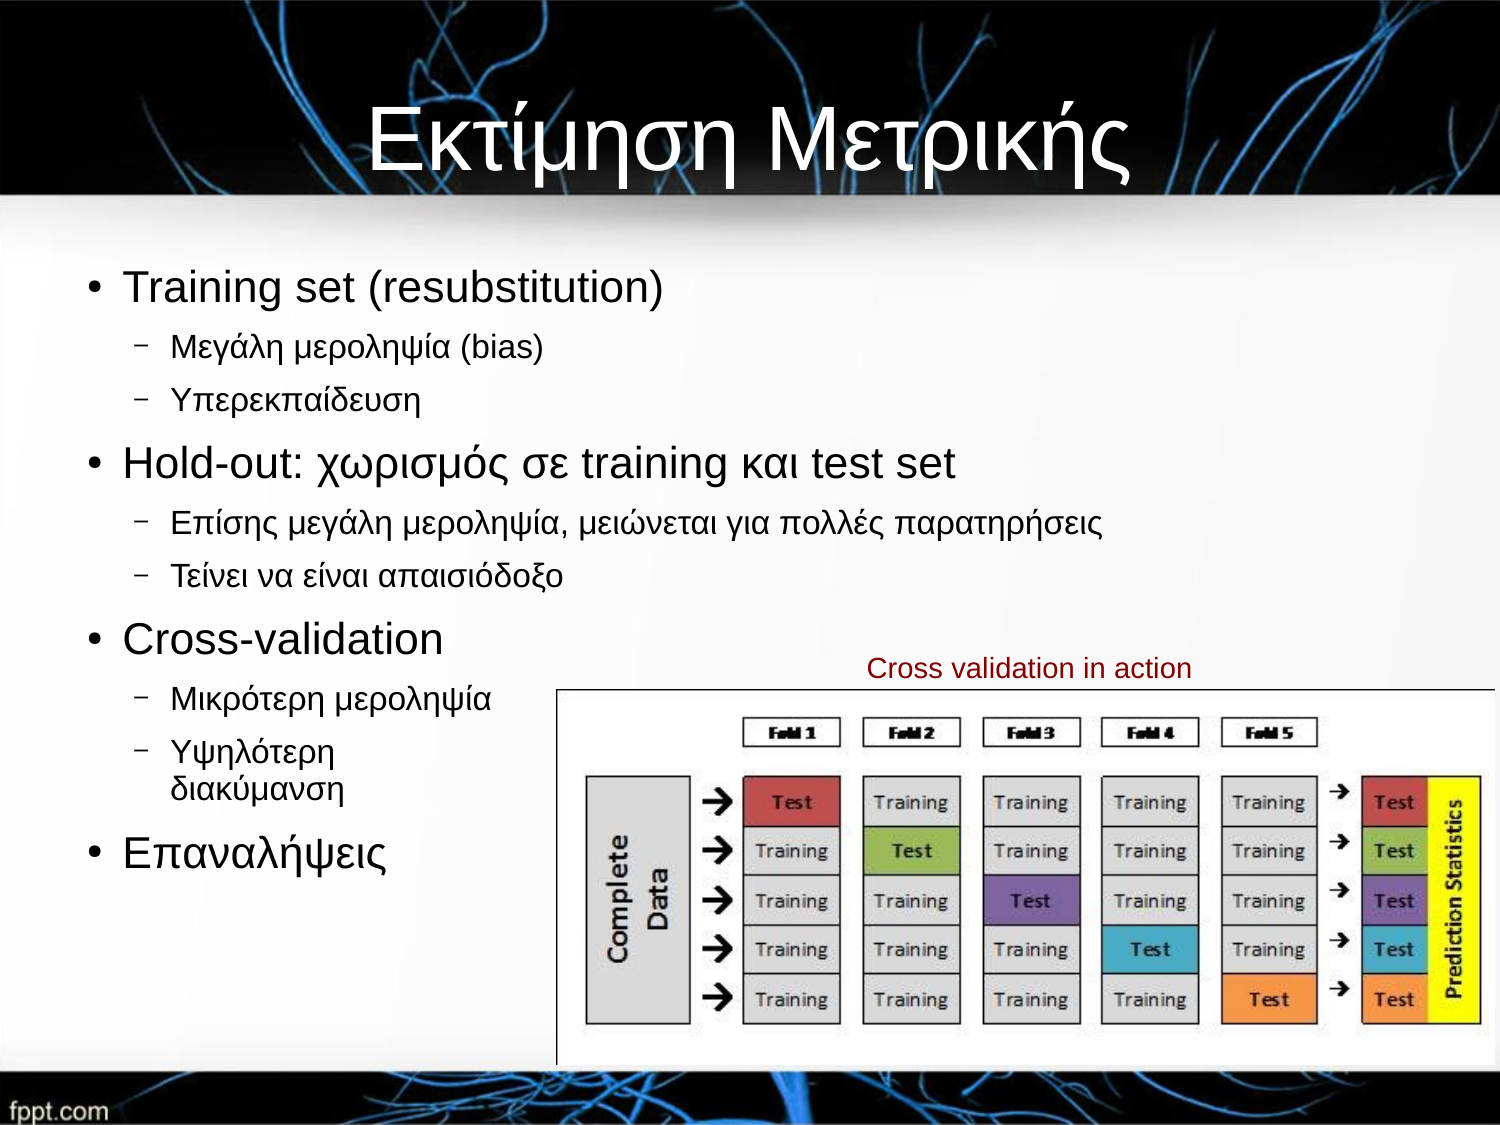

# Εκτίμηση Μετρικής
Training set (resubstitution)
Μεγάλη μεροληψία (bias)
Υπερεκπαίδευση
Hold-out: χωρισμός σε training και test set
Επίσης μεγάλη μεροληψία, μειώνεται για πολλές παρατηρήσεις
Τείνει να είναι απαισιόδοξο
Cross-validation
Μικρότερη μεροληψία
Υψηλότερη
διακύμανση
Επαναλήψεις
Cross validation in action
79